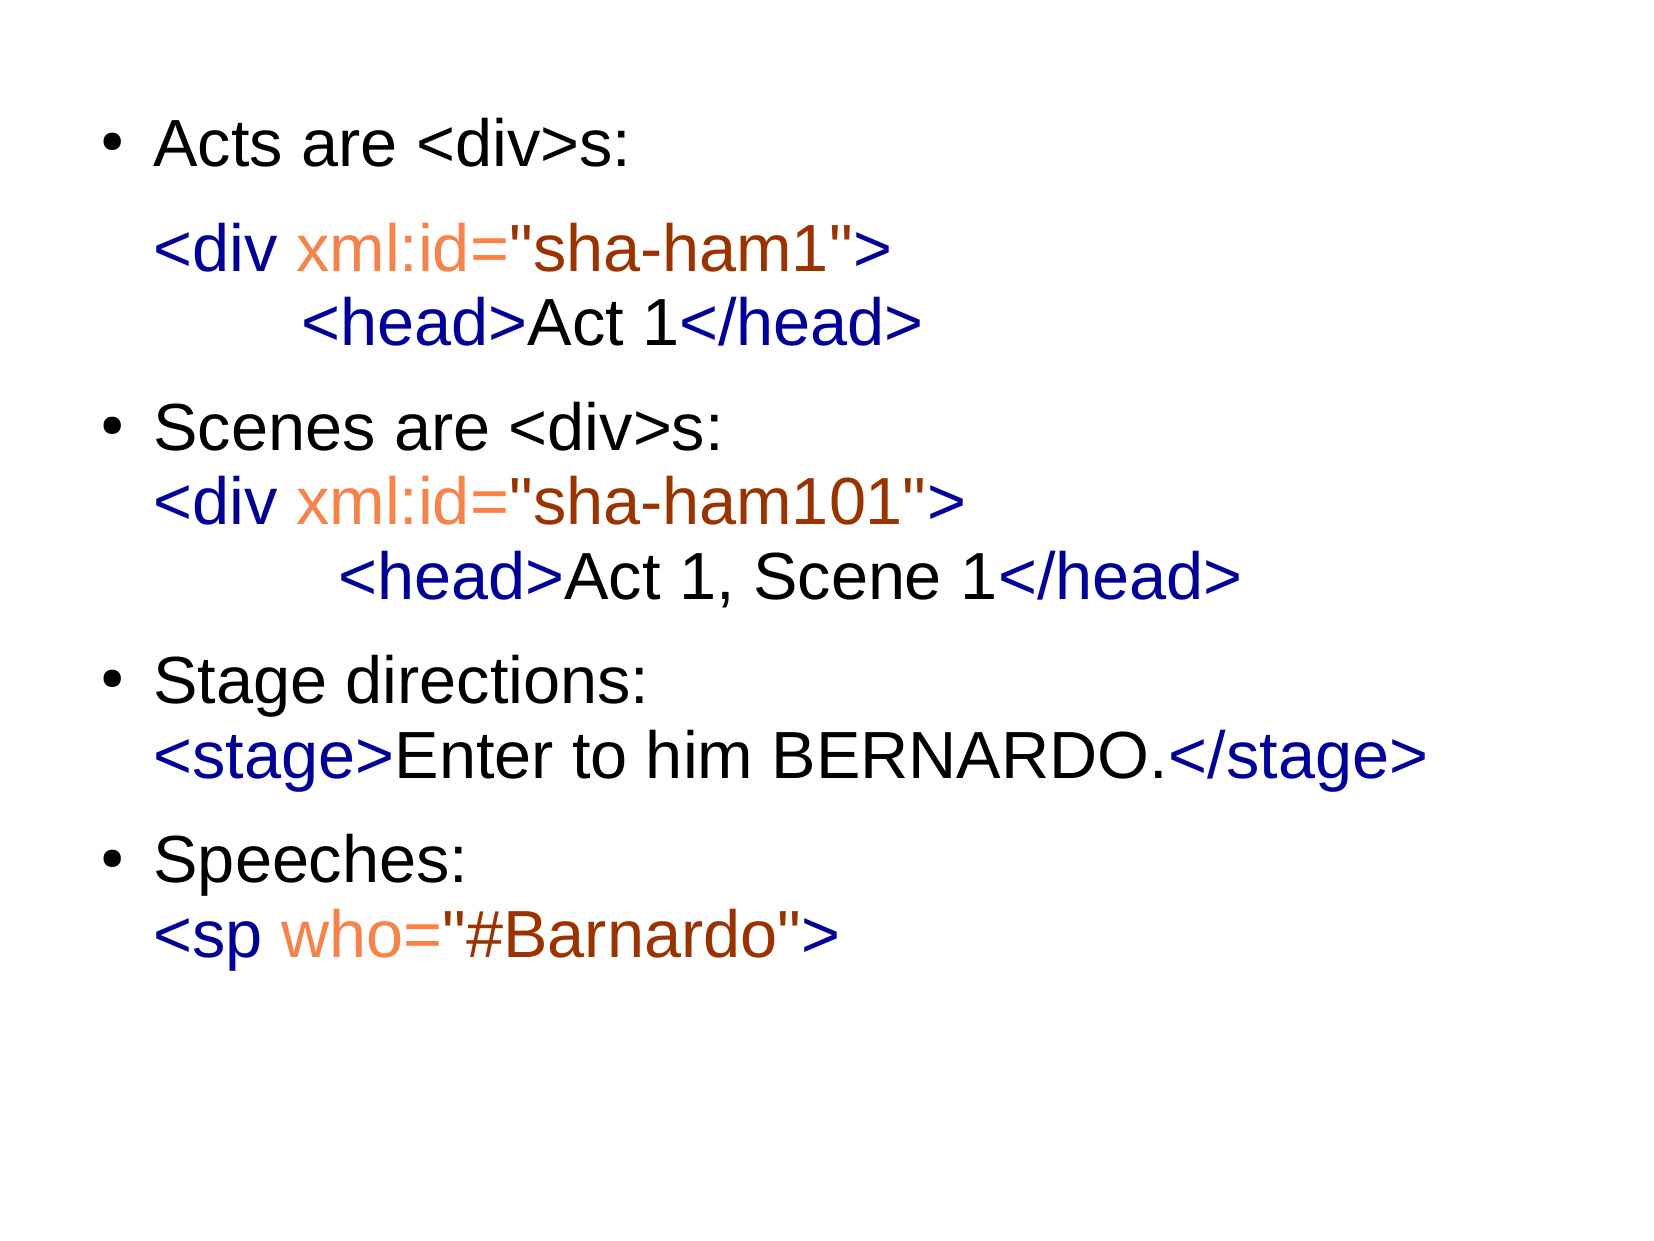

# Acts are <div>s:
<div xml:id="sha-ham1">
 <head>Act 1</head>
Scenes are <div>s:
<div xml:id="sha-ham101">
 <head>Act 1, Scene 1</head>
Stage directions:
<stage>Enter to him BERNARDO.</stage>
Speeches:
<sp who="#Barnardo">